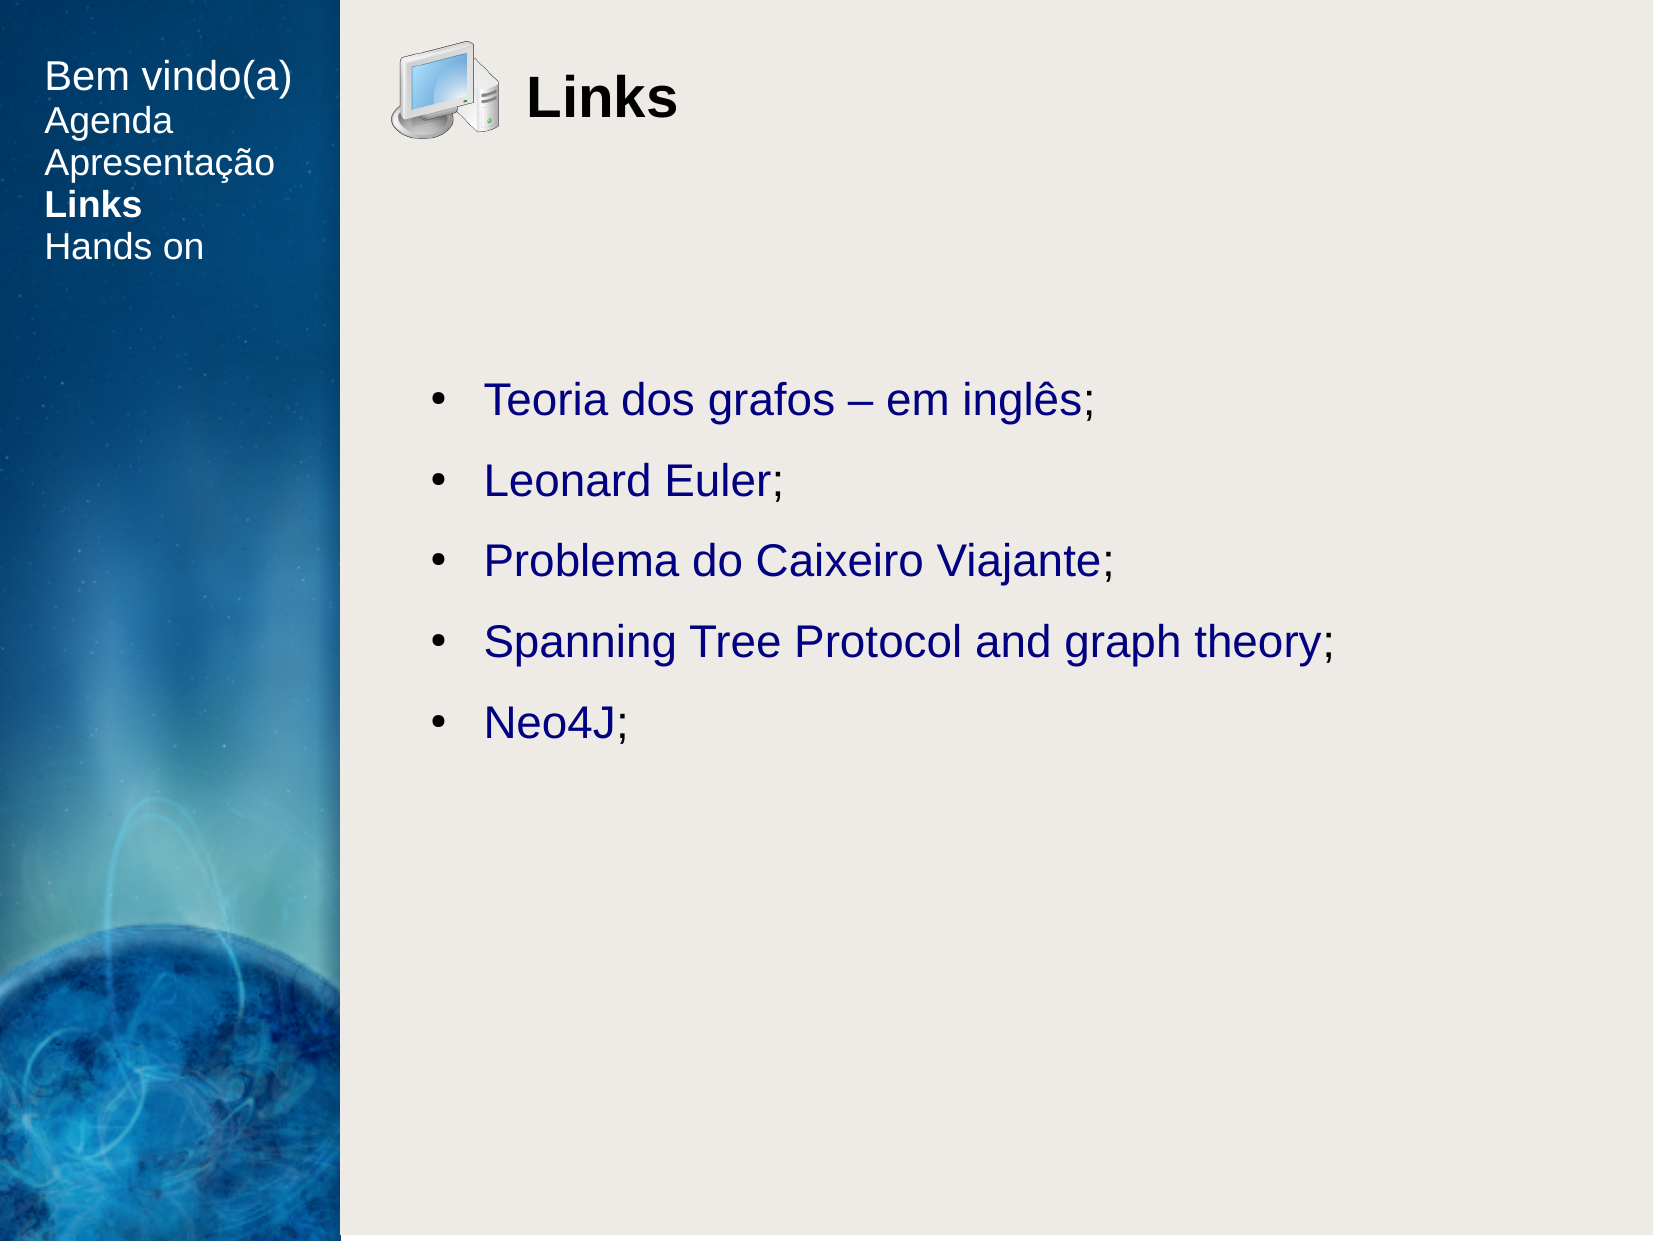

Bem vindo(a)
Agenda
Apresentação
Links
Hands on
# Agenda
Links
Teoria dos grafos – em inglês;
Leonard Euler;
Problema do Caixeiro Viajante;
Spanning Tree Protocol and graph theory;
Neo4J;